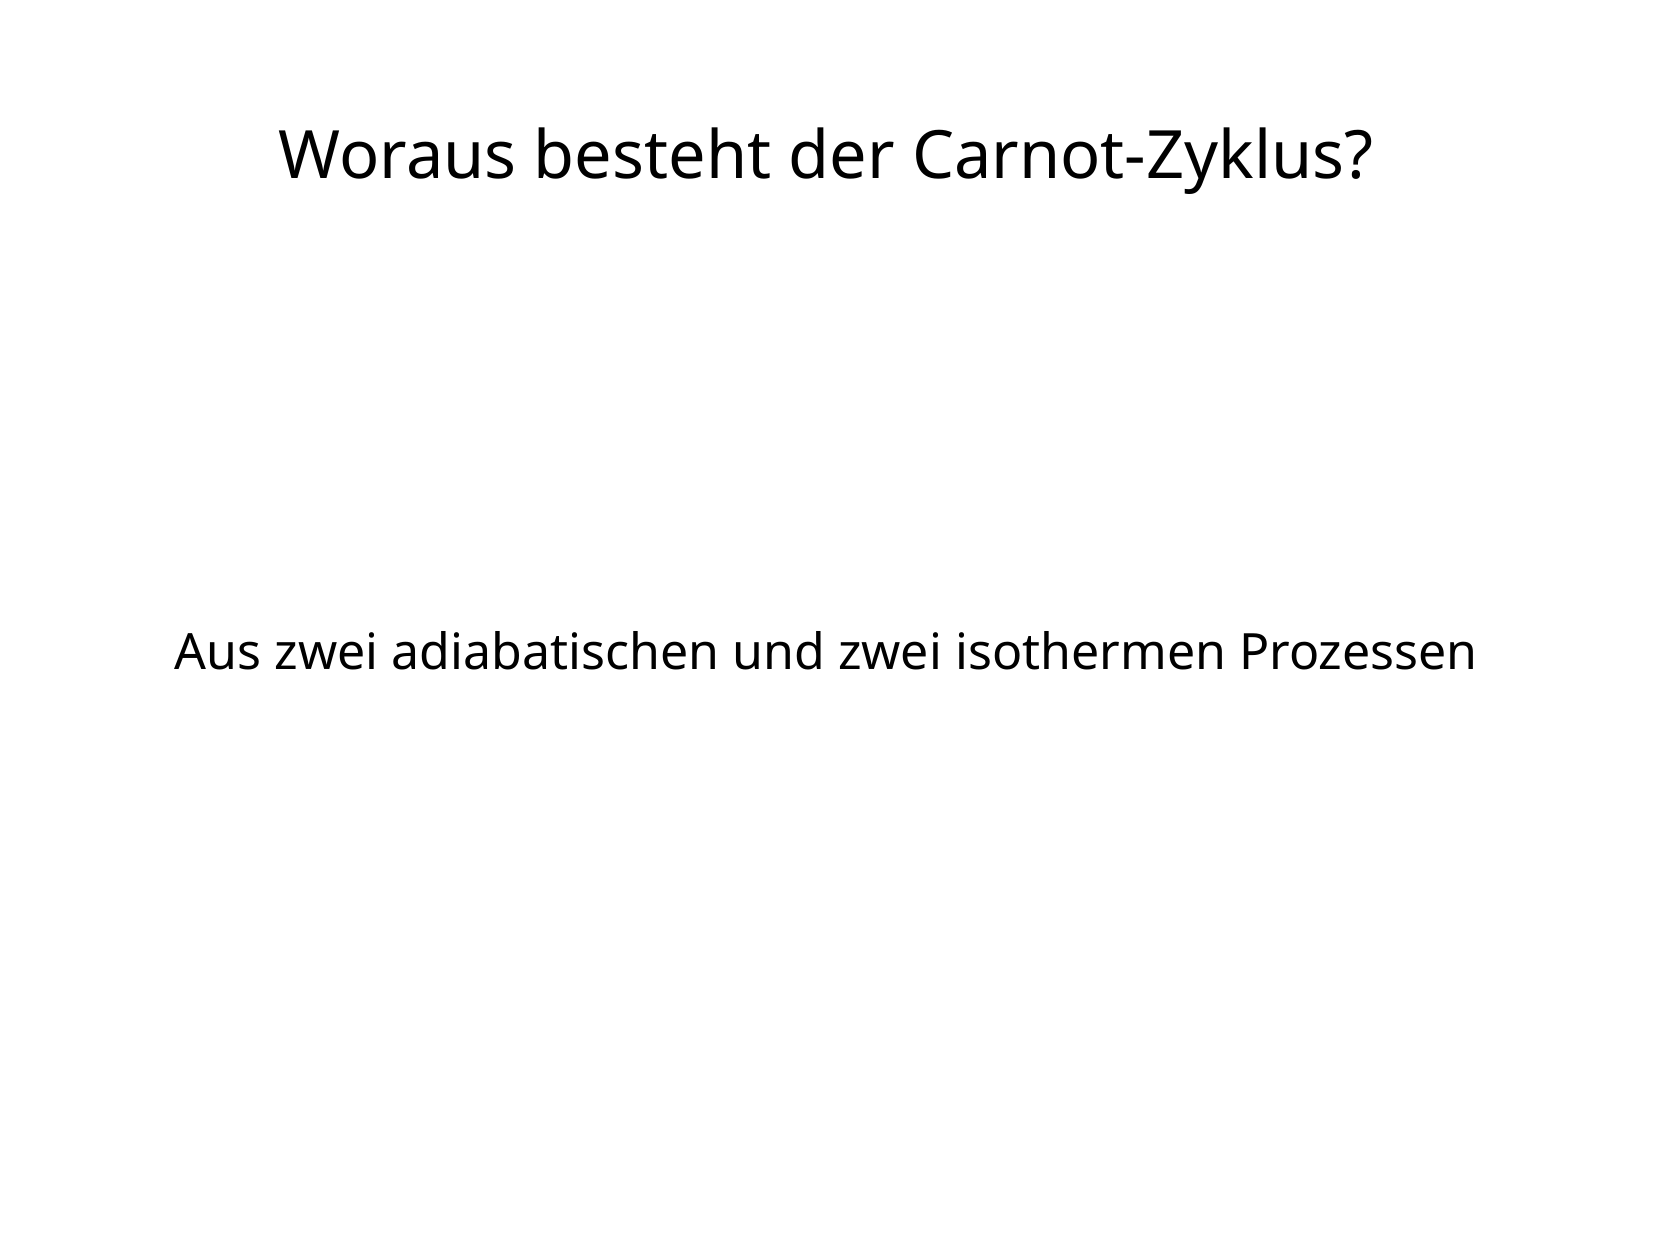

# Woraus besteht der Carnot-Zyklus?
Aus zwei adiabatischen und zwei isothermen Prozessen